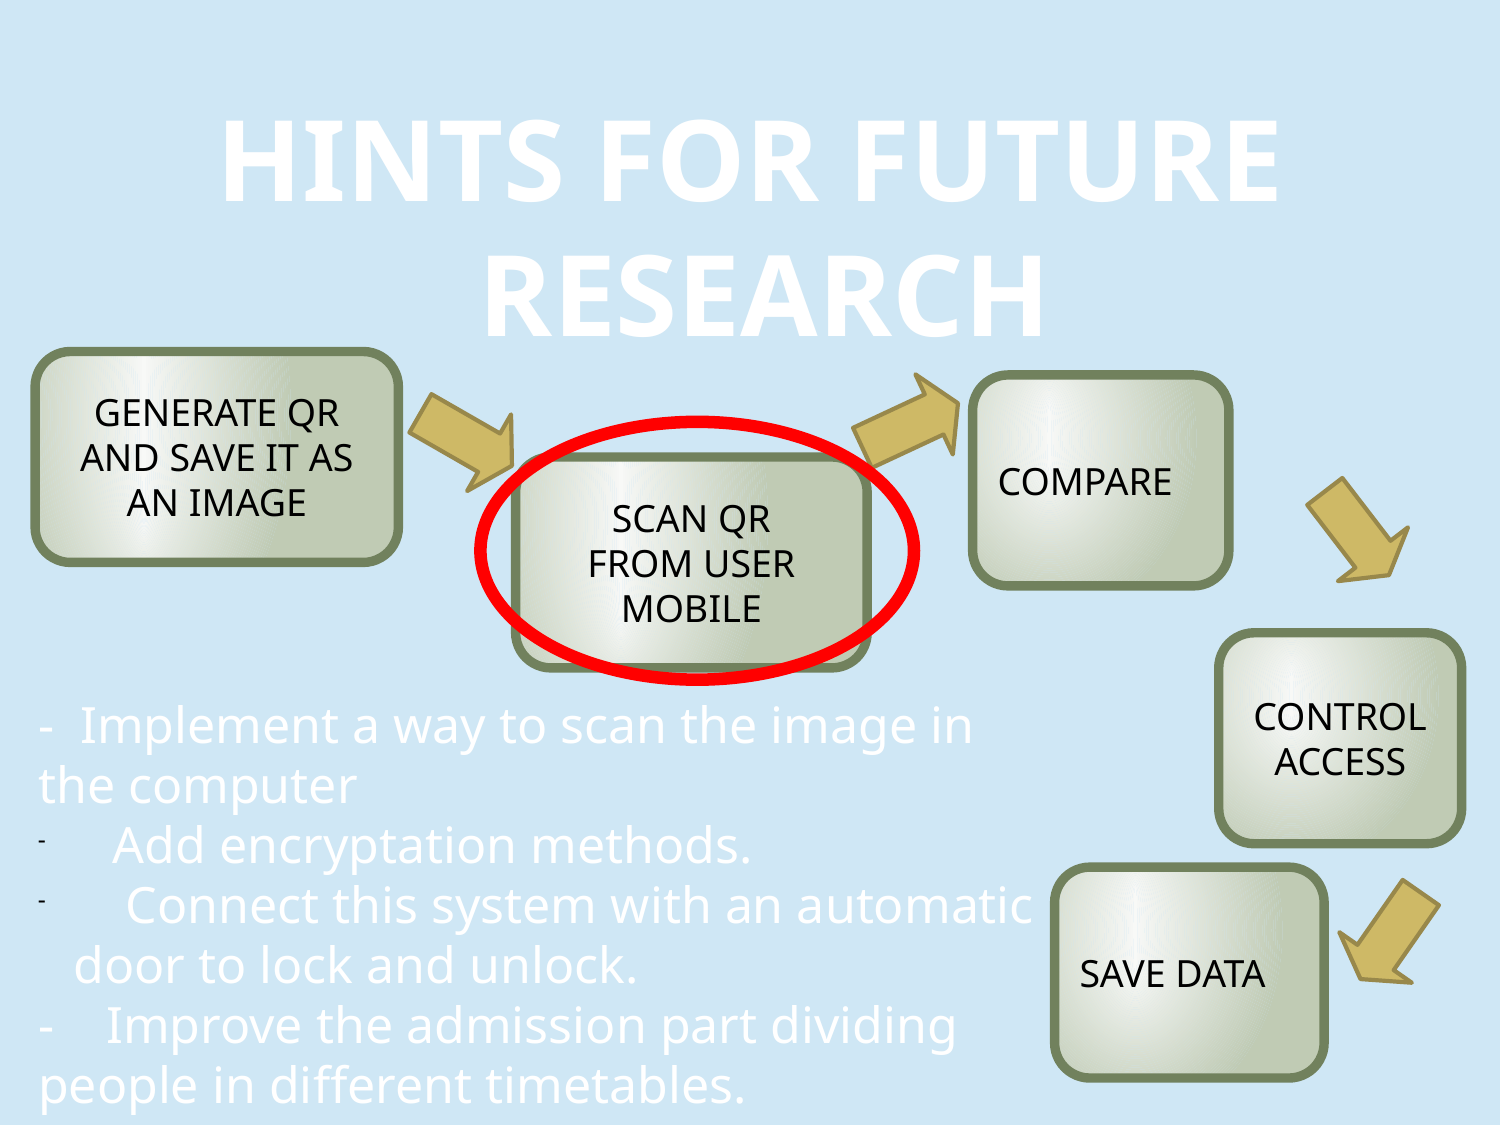

HINTS FOR FUTURE
 RESEARCH
GENERATE QR AND SAVE IT AS AN IMAGE
COMPARE
SCAN QR
FROM USER MOBILE
CONTROL ACCESS
- Implement a way to scan the image in the computer
 Add encryptation methods.
 Connect this system with an automatic door to lock and unlock.
- Improve the admission part dividing people in different timetables.
SAVE DATA